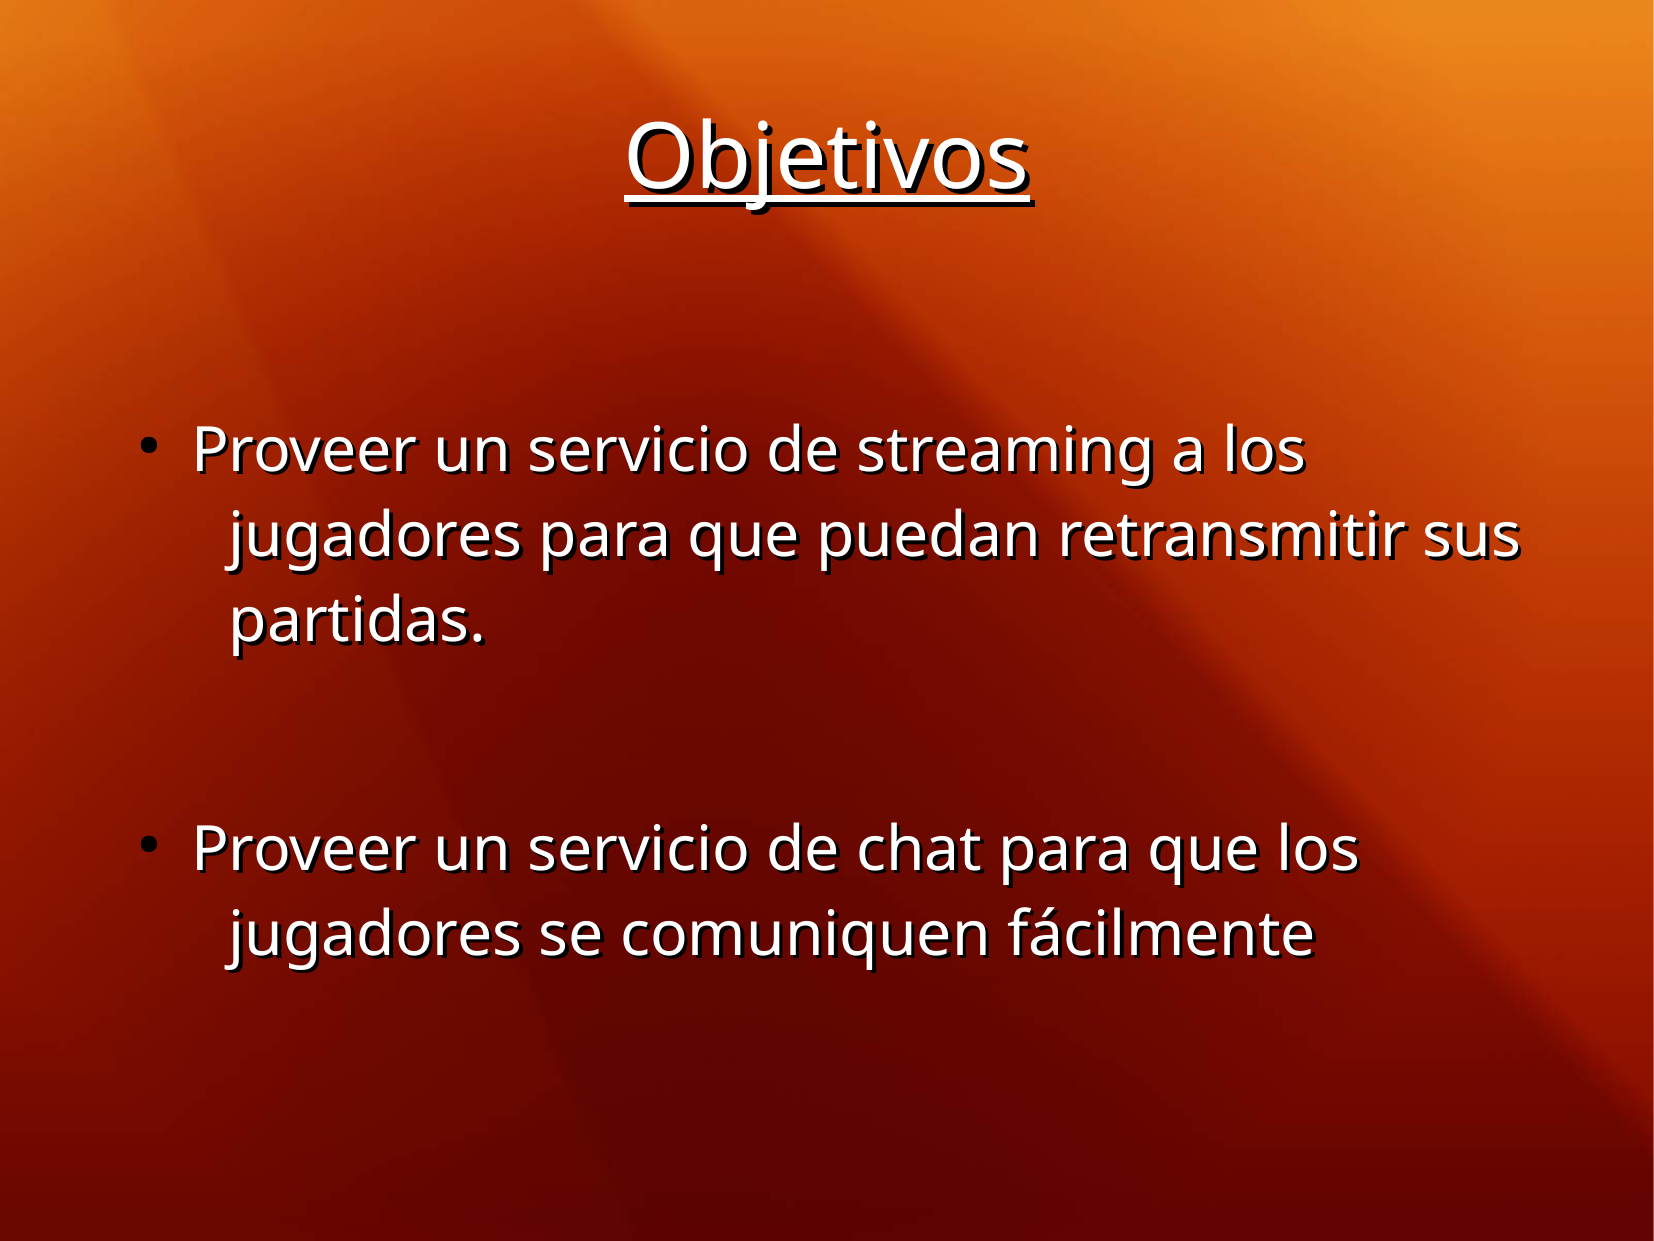

# Objetivos
Proveer un servicio de streaming a los jugadores para que puedan retransmitir sus partidas.
Proveer un servicio de chat para que los jugadores se comuniquen fácilmente